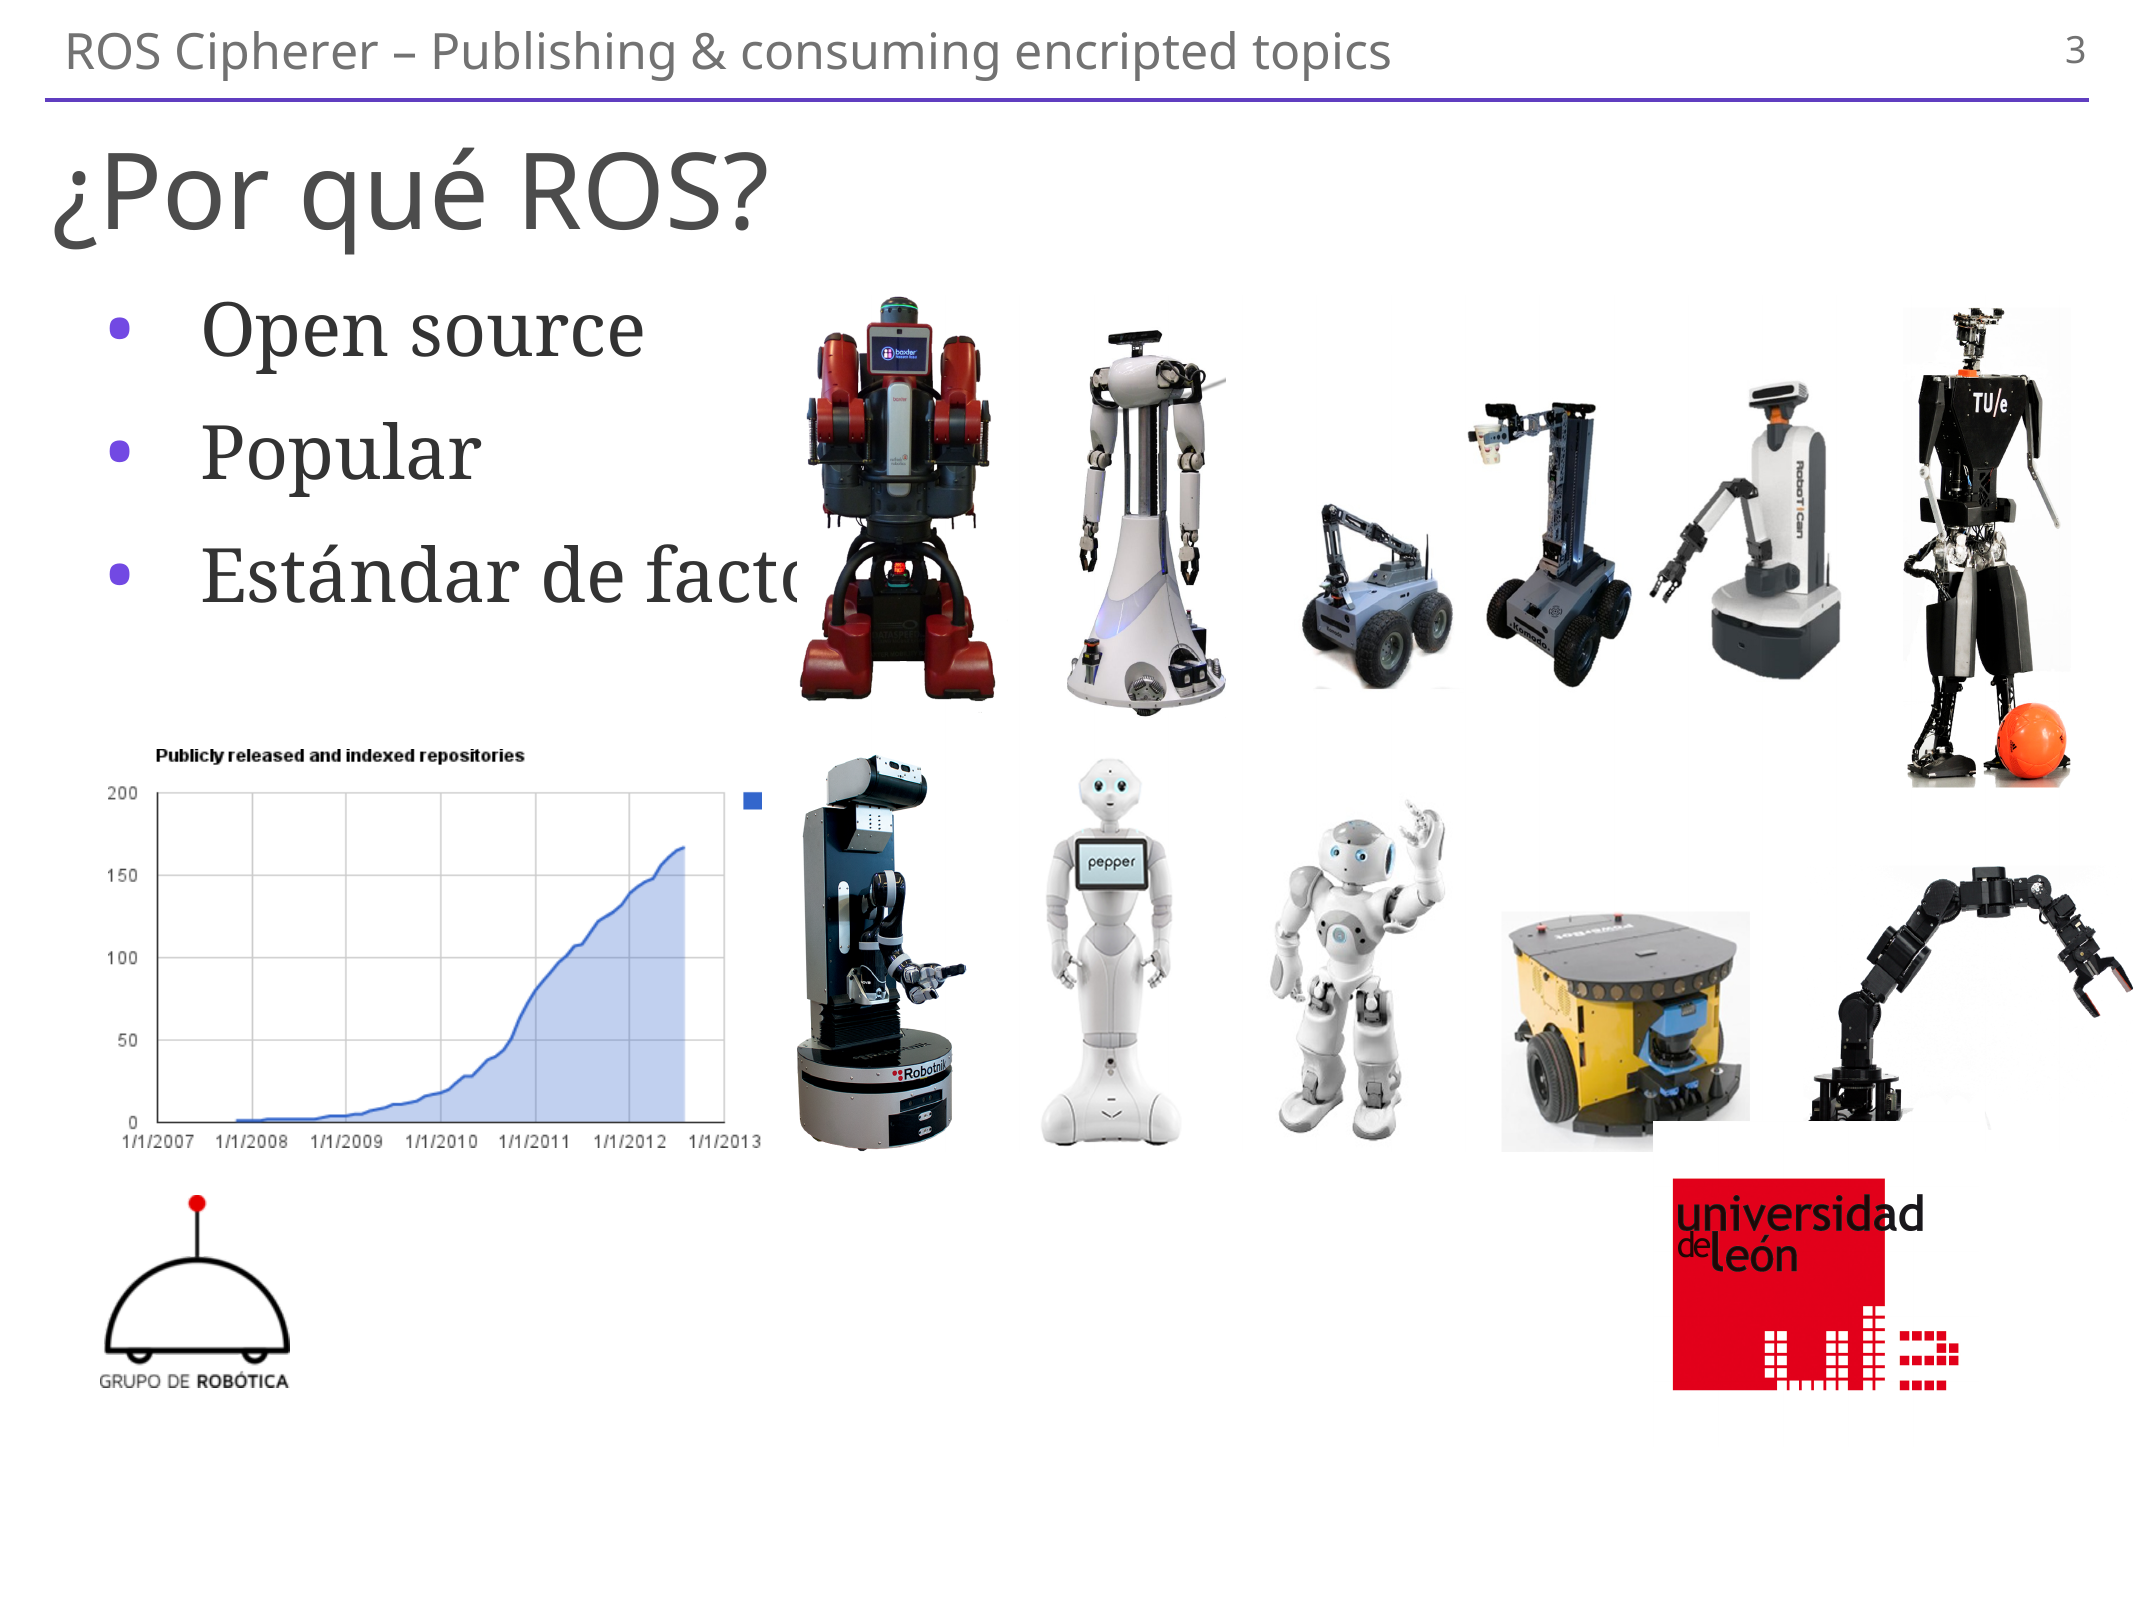

ROS Cipherer – Publishing & consuming encripted topics
3
# ¿Por qué ROS?
Open source
Popular
Estándar de facto